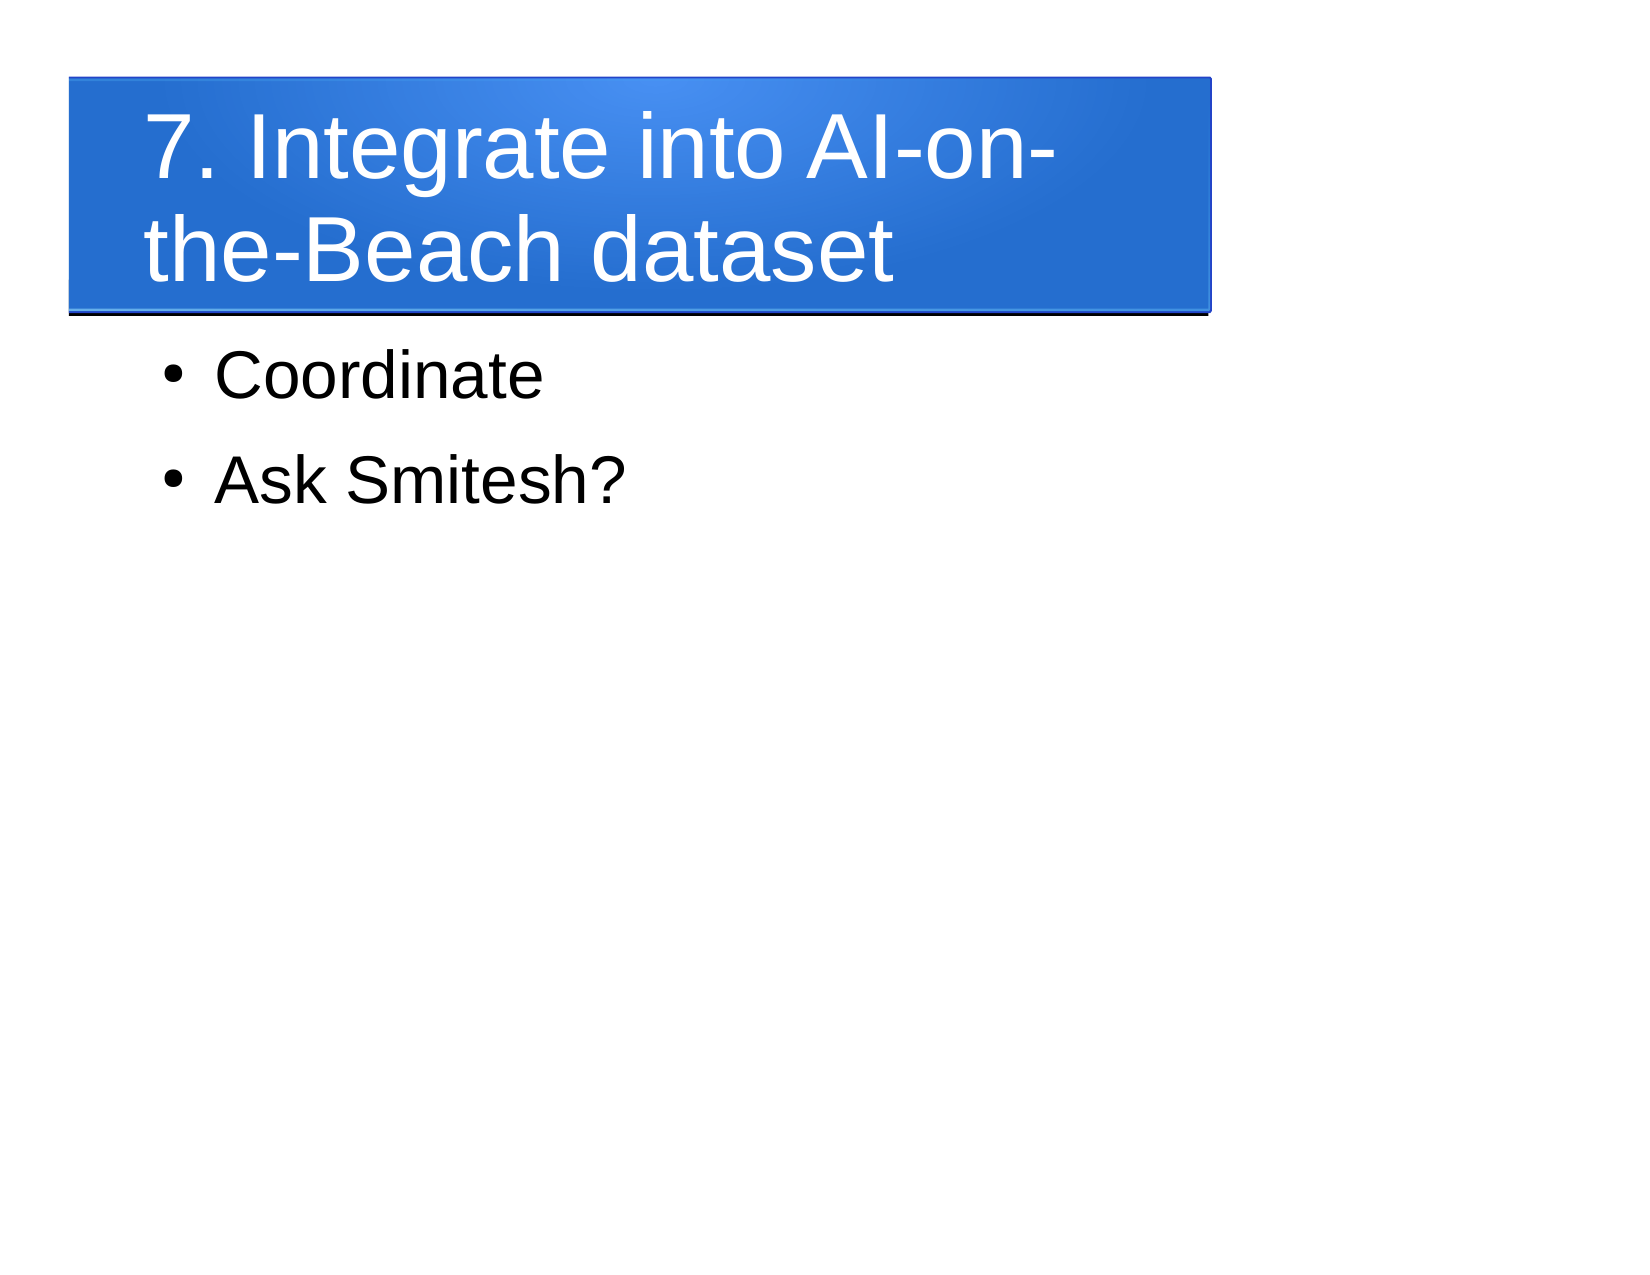

# 7. Integrate into AI-on-the-Beach dataset
Coordinate
Ask Smitesh?